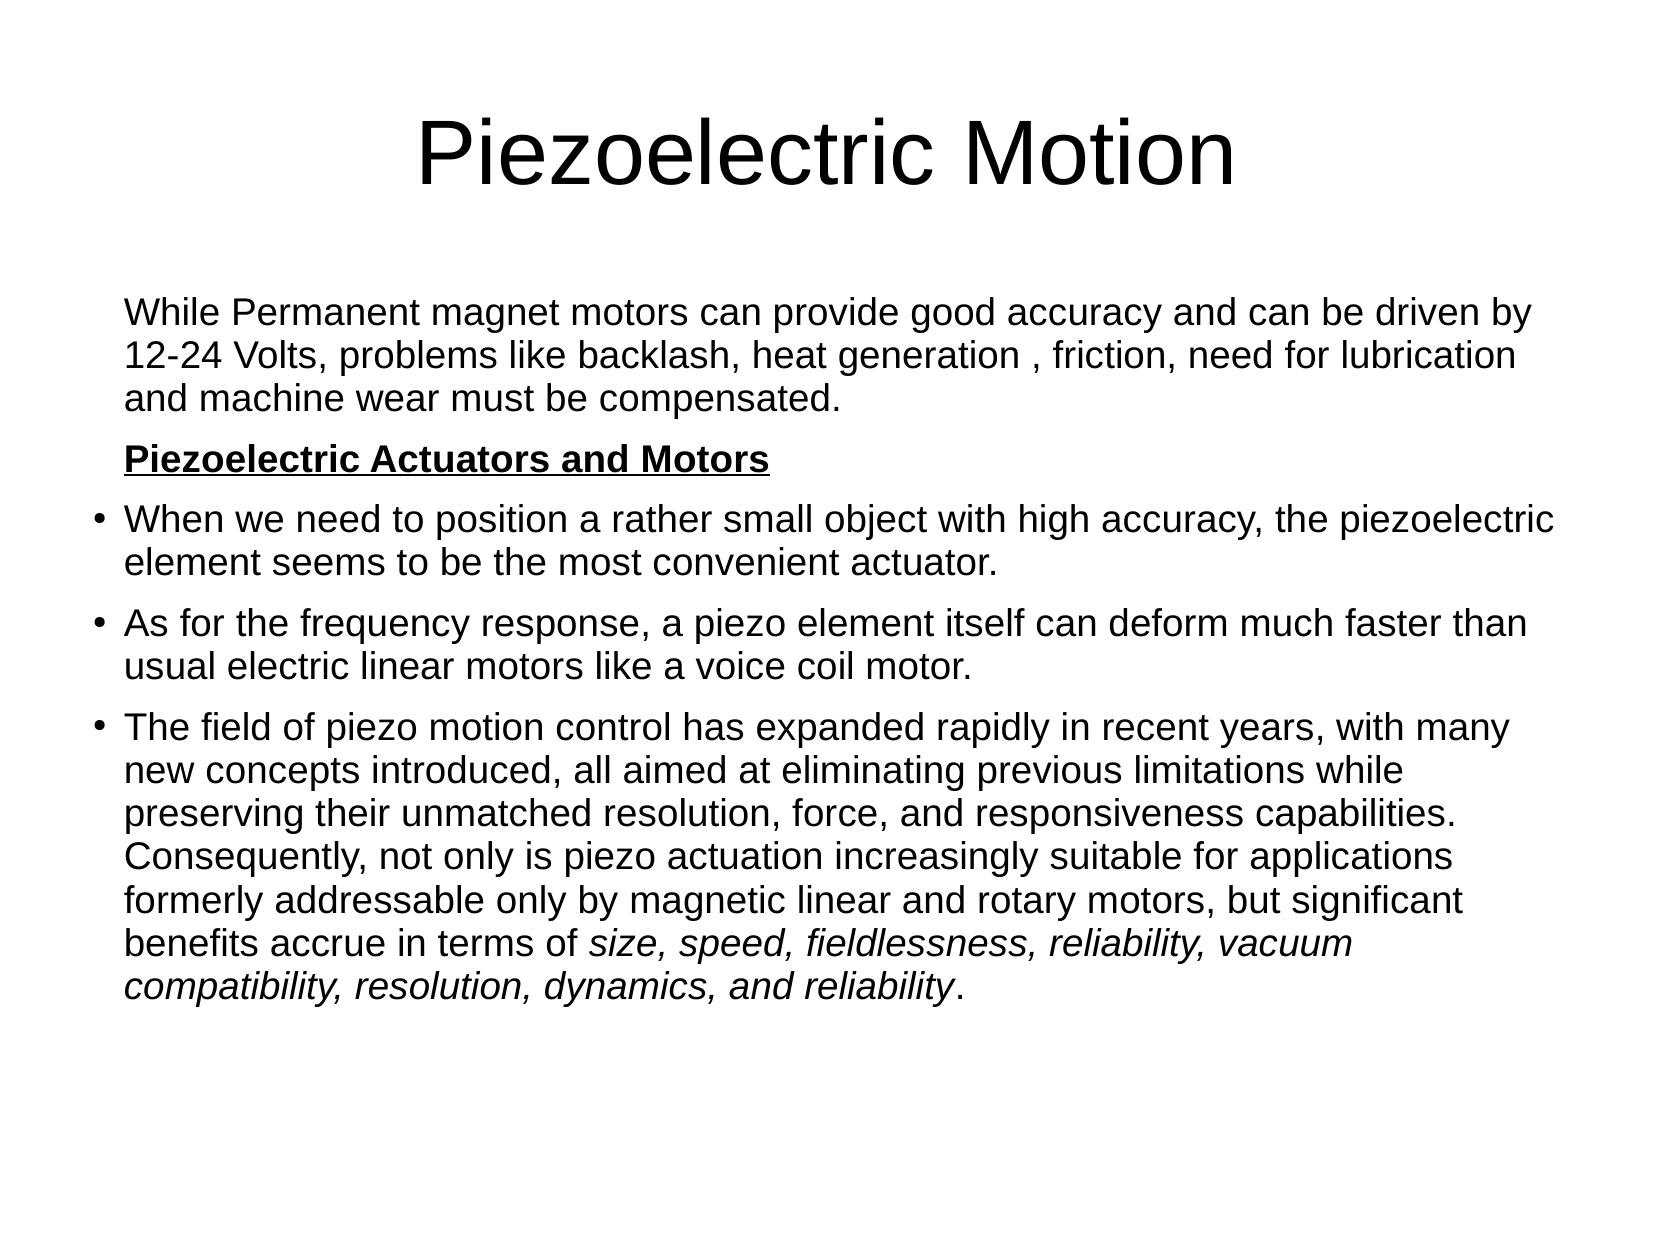

# Piezoelectric Motion
While Permanent magnet motors can provide good accuracy and can be driven by 12-24 Volts, problems like backlash, heat generation , friction, need for lubrication and machine wear must be compensated.
Piezoelectric Actuators and Motors
When we need to position a rather small object with high accuracy, the piezoelectric element seems to be the most convenient actuator.
As for the frequency response, a piezo element itself can deform much faster than usual electric linear motors like a voice coil motor.
The field of piezo motion control has expanded rapidly in recent years, with many new concepts introduced, all aimed at eliminating previous limitations while preserving their unmatched resolution, force, and responsiveness capabilities. Consequently, not only is piezo actuation increasingly suitable for applications formerly addressable only by magnetic linear and rotary motors, but significant benefits accrue in terms of size, speed, fieldlessness, reliability, vacuum compatibility, resolution, dynamics, and reliability.